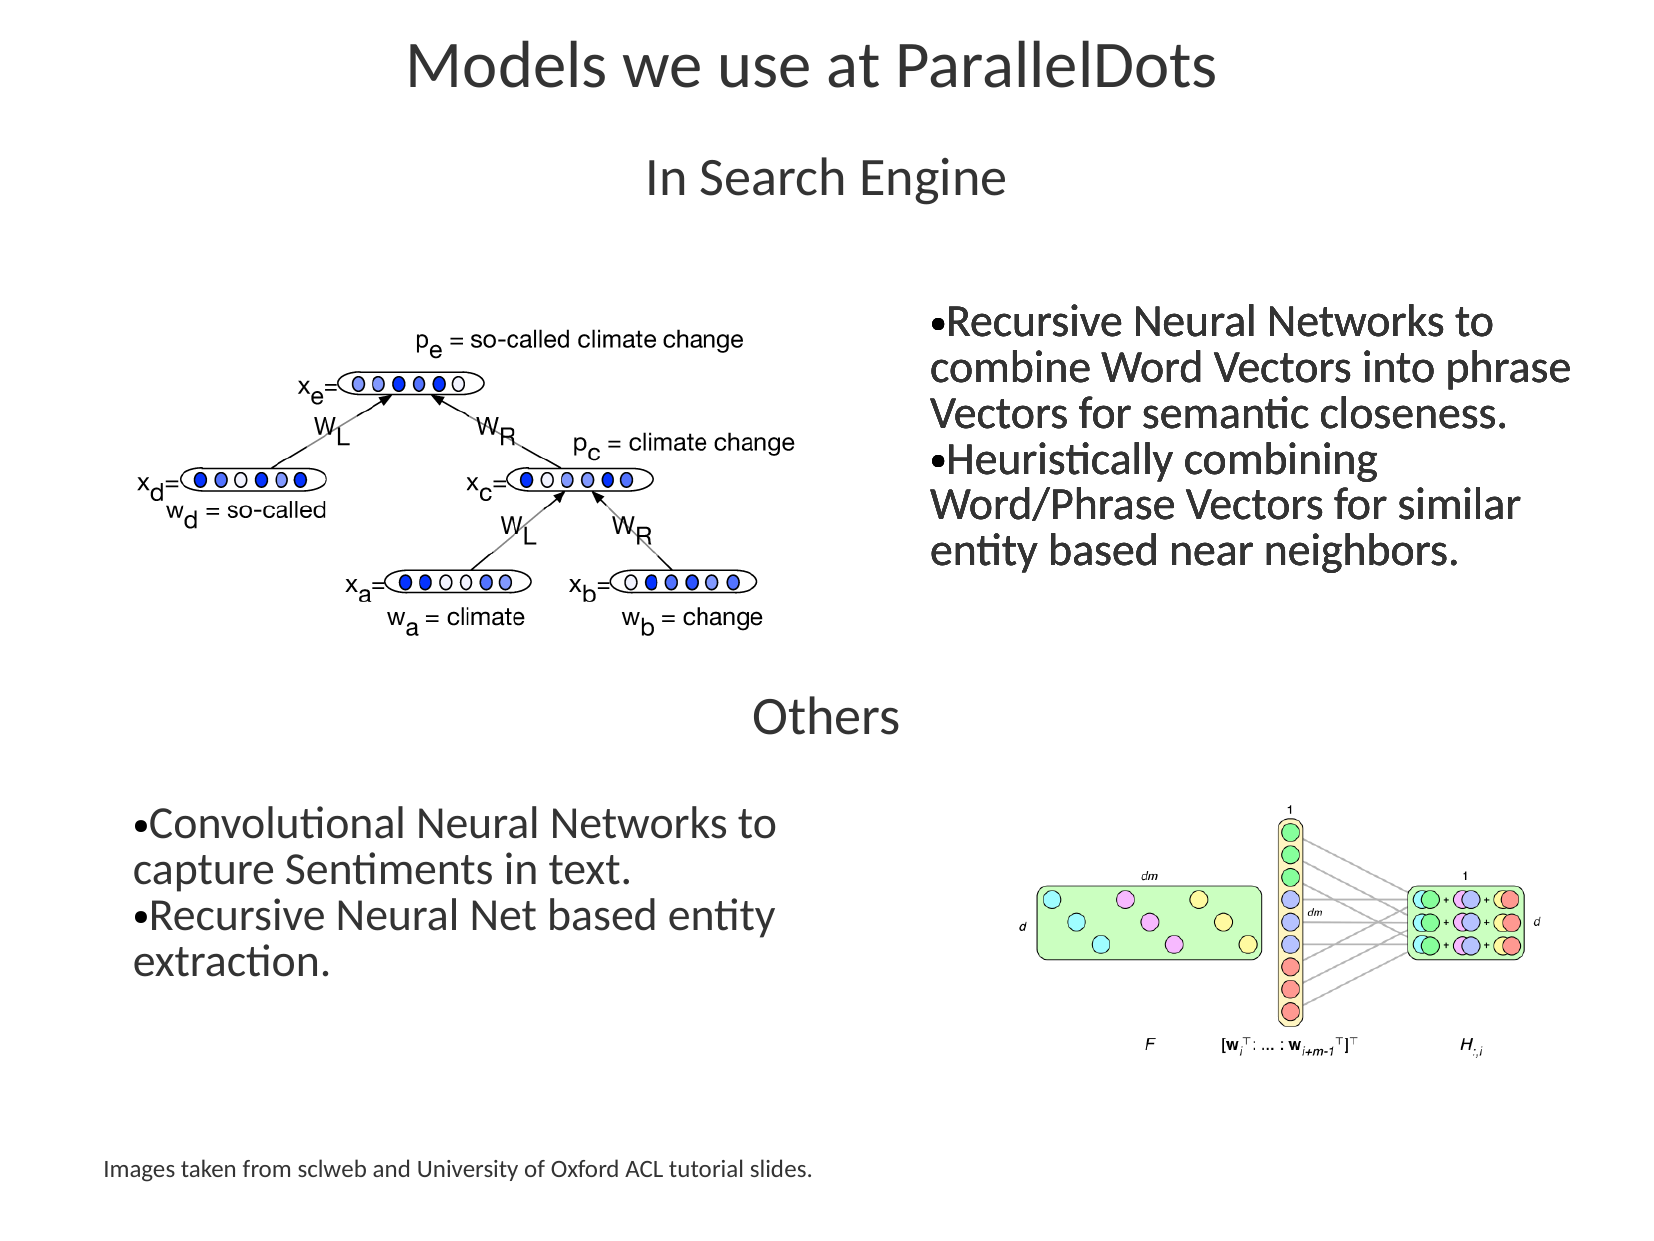

Models we use at ParallelDots
In Search Engine
Recursive Neural Networks to combine Word Vectors into phrase Vectors for semantic closeness.
Heuristically combining Word/Phrase Vectors for similar entity based near neighbors.
Recursive Neural Networks to combine Word Vectors into phrase Vectors for semantic closeness.
Heuristically combining Word/Phrase Vectors for similar entity based near neighbors.
Recursive Neural Networks to combine Word Vectors into phrase Vectors for semantic closeness.
Heuristically combining Word/Phrase Vectors for similar entity based near neighbors.
Recursive Neural Networks to combine Word Vectors into phrase Vectors for semantic closeness.
Heuristically combining Word/Phrase Vectors for similar entity based near neighbors.
Others
Convolutional Neural Networks to capture Sentiments in text.
Recursive Neural Net based entity extraction.
Images taken from sclweb and University of Oxford ACL tutorial slides.